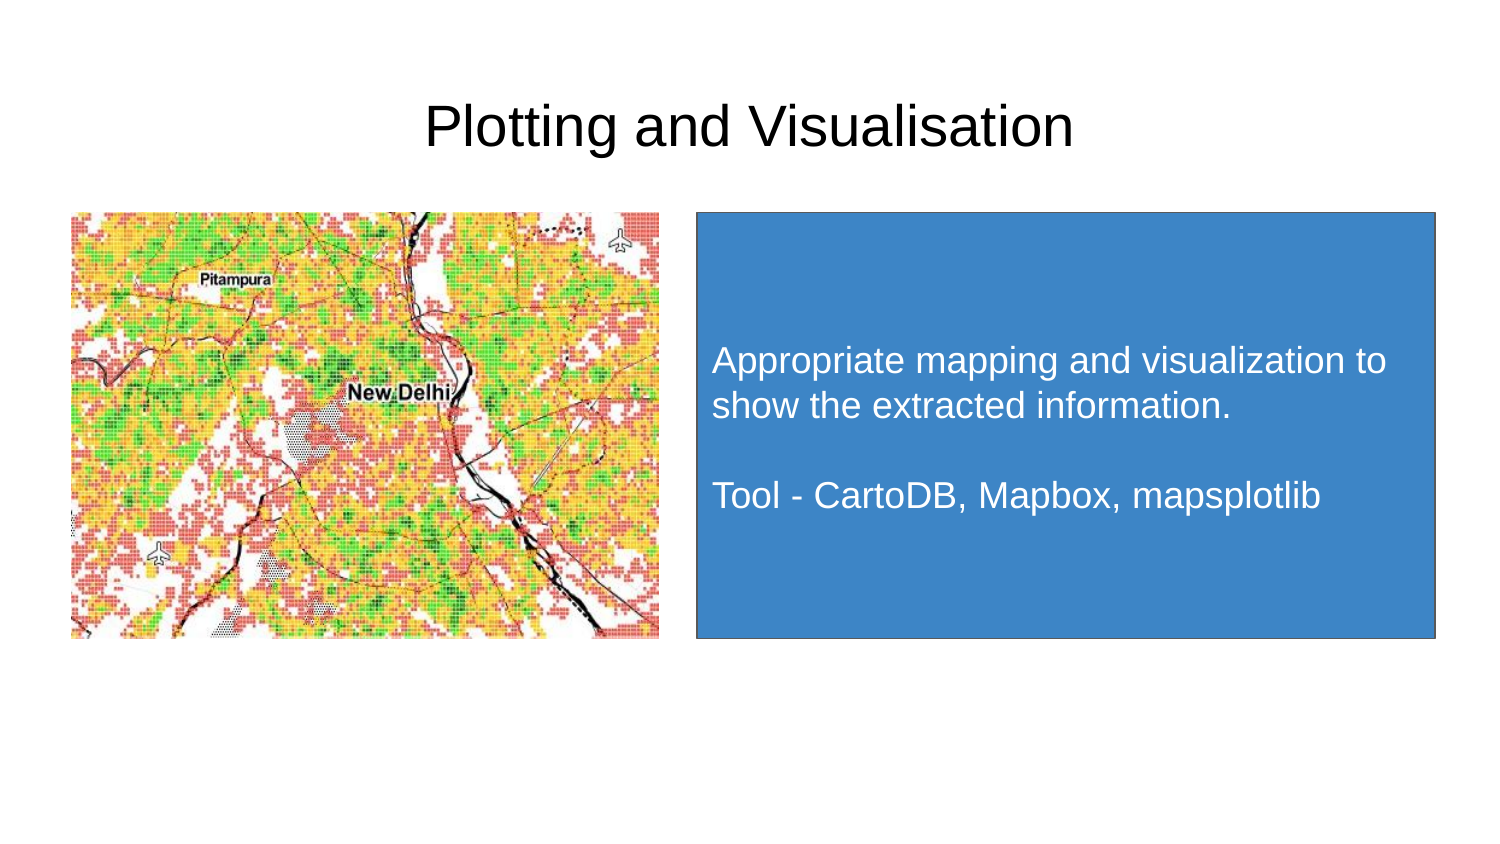

# Plotting and Visualisation
Appropriate mapping and visualization to show the extracted information.
Tool - CartoDB, Mapbox, mapsplotlib